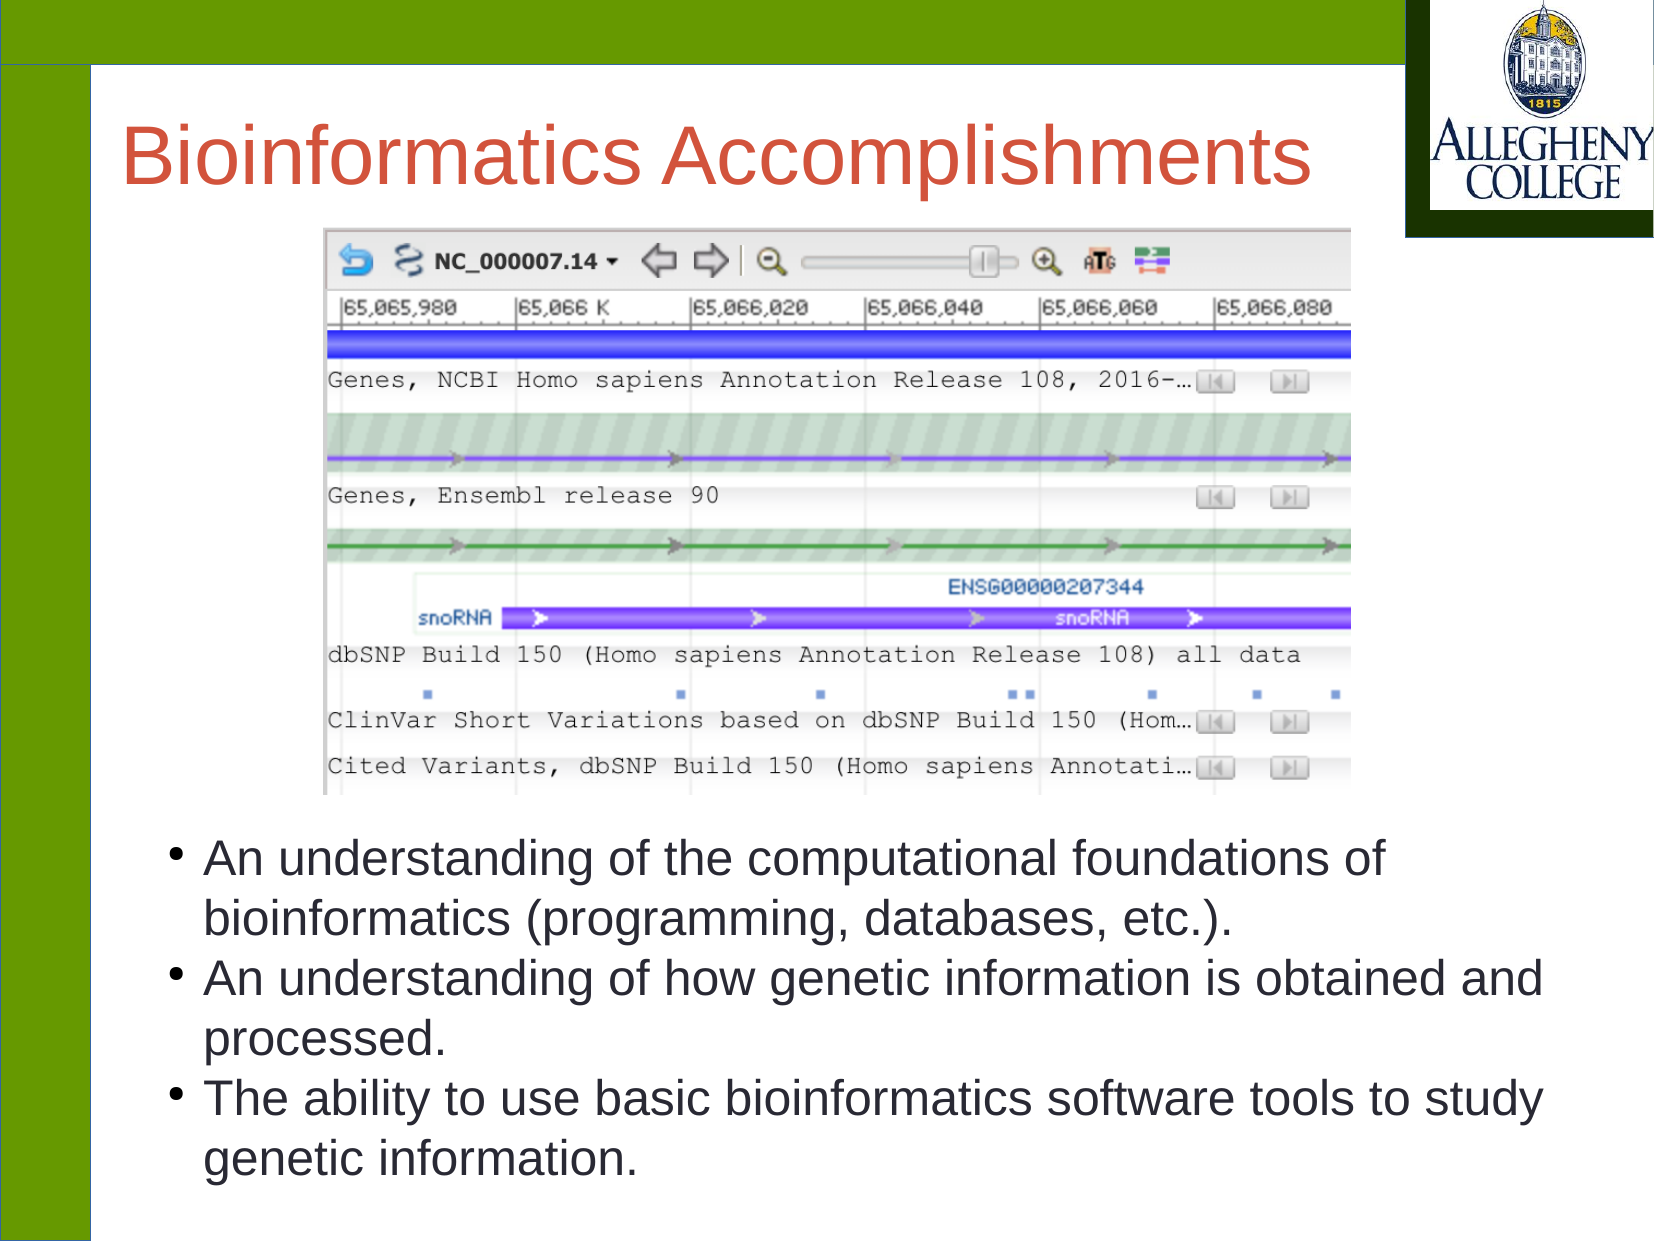

Bioinformatics Accomplishments
An understanding of the computational foundations of bioinformatics (programming, databases, etc.).
An understanding of how genetic information is obtained and processed.
The ability to use basic bioinformatics software tools to study genetic information.